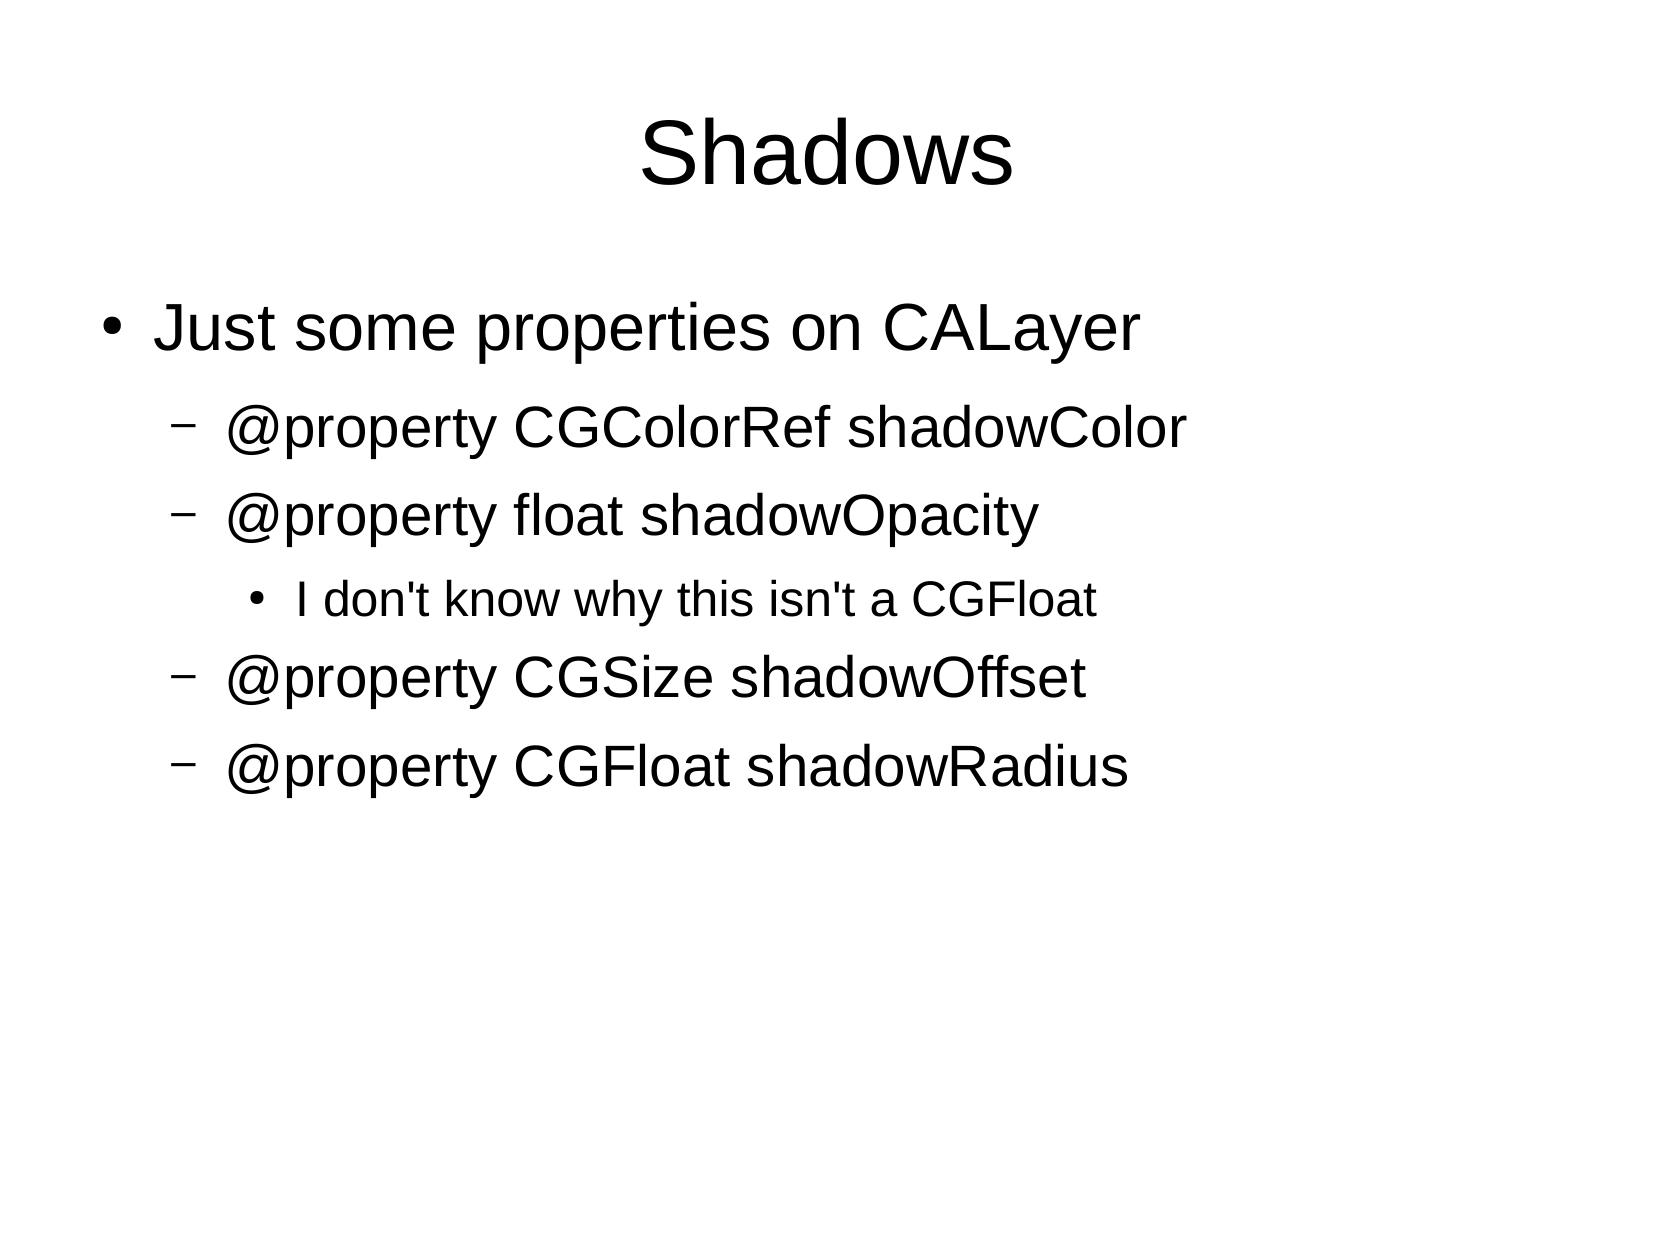

# Shadows
Just some properties on CALayer
@property CGColorRef shadowColor
@property float shadowOpacity
I don't know why this isn't a CGFloat
@property CGSize shadowOffset
@property CGFloat shadowRadius